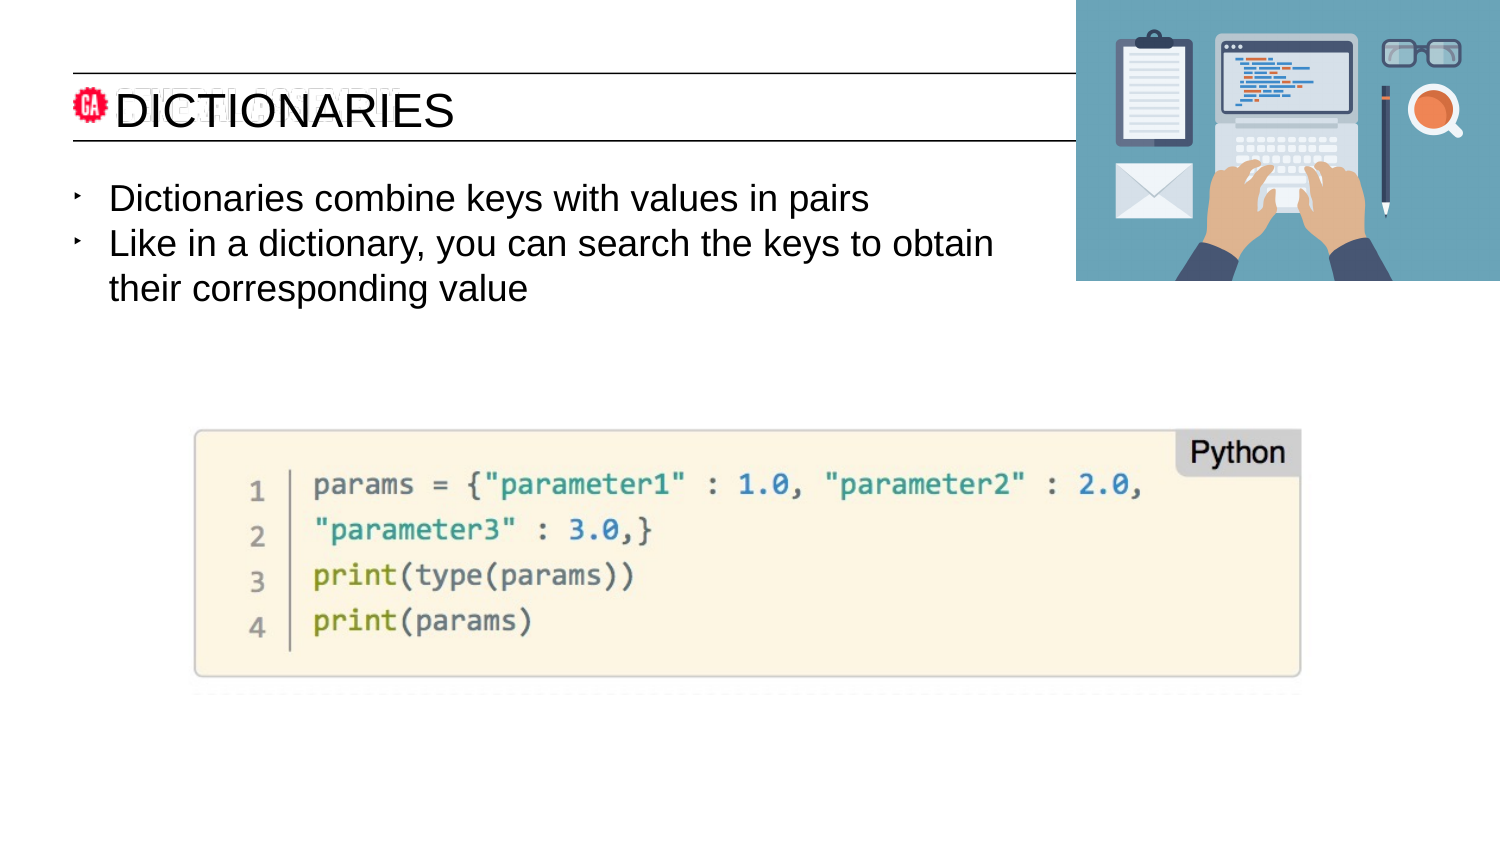

DICTIONARIES
Dictionaries combine keys with values in pairs
Like in a dictionary, you can search the keys to obtain their corresponding value